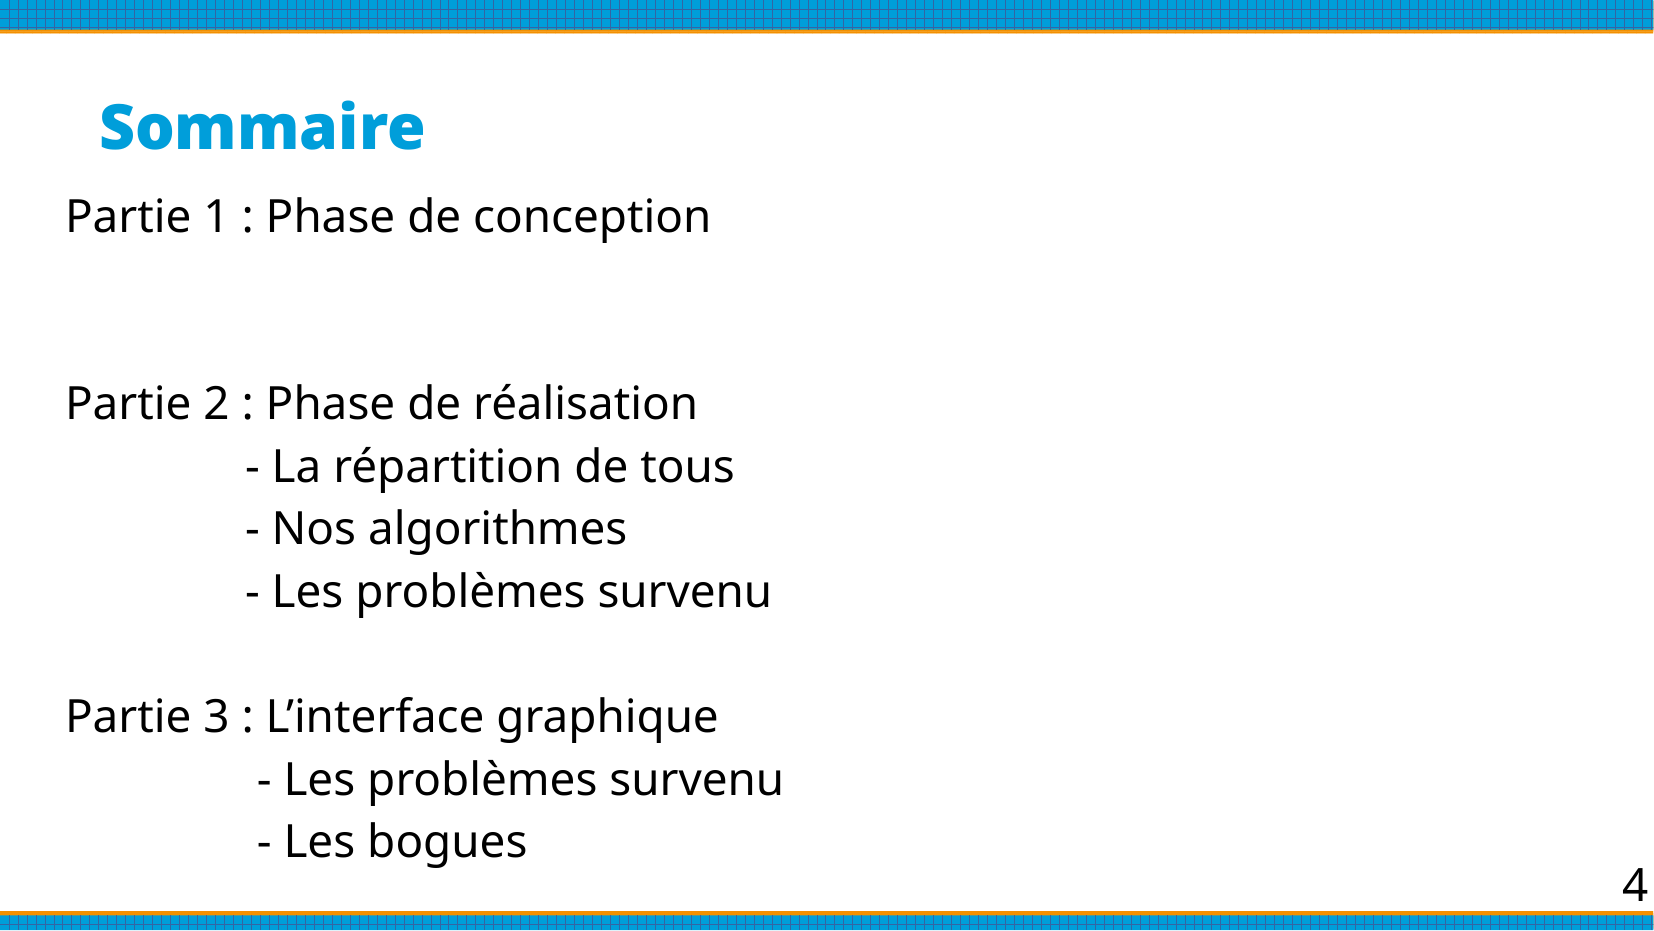

# Sommaire
Partie 1 : Phase de conception
Partie 2 : Phase de réalisation
 - La répartition de tous
 - Nos algorithmes
 - Les problèmes survenu
Partie 3 : L’interface graphique
 - Les problèmes survenu
 - Les bogues
Partie 4 : Conclusion
4